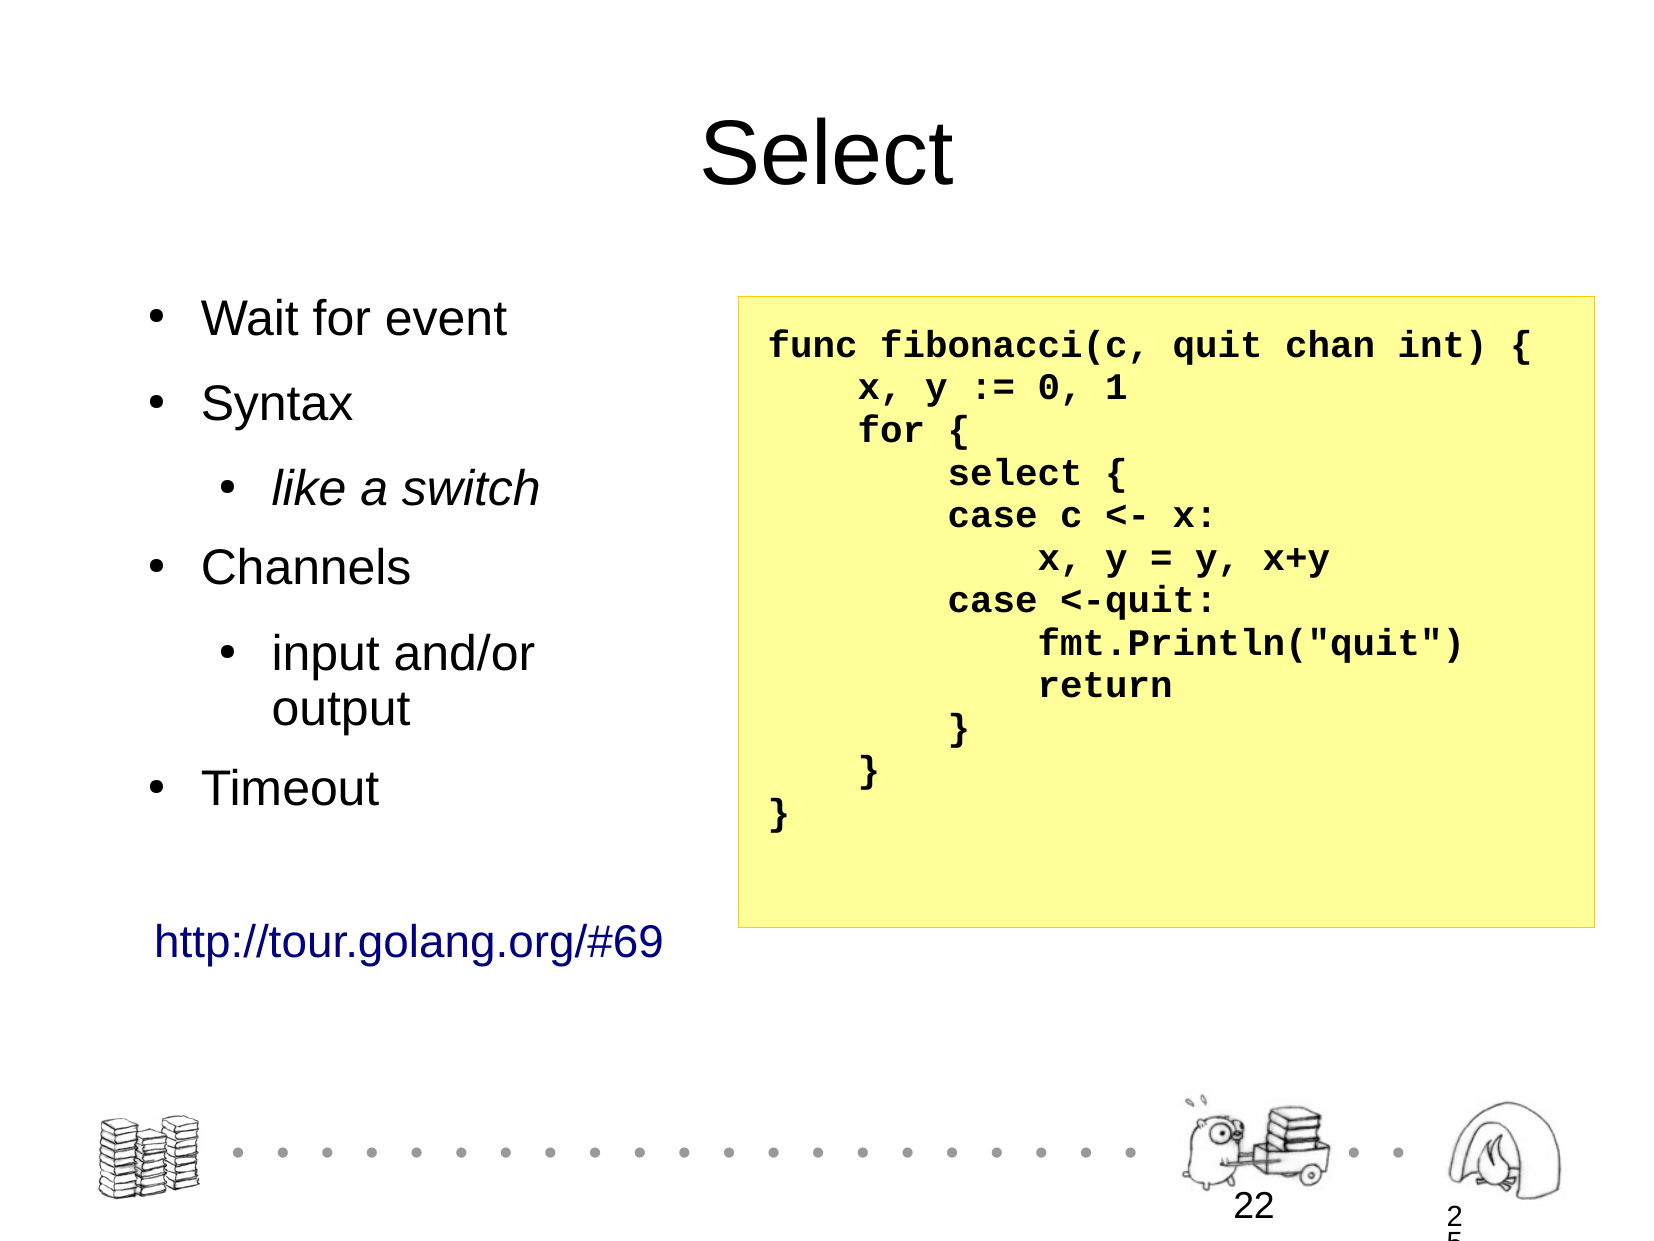

# Select
Wait for event
Syntax
like a switch
Channels
input and/or output
Timeout
func fibonacci(c, quit chan int) {
 x, y := 0, 1
 for {
 select {
 case c <- x:
 x, y = y, x+y
 case <-quit:
 fmt.Println("quit")
 return
 }
 }
}
http://tour.golang.org/#69